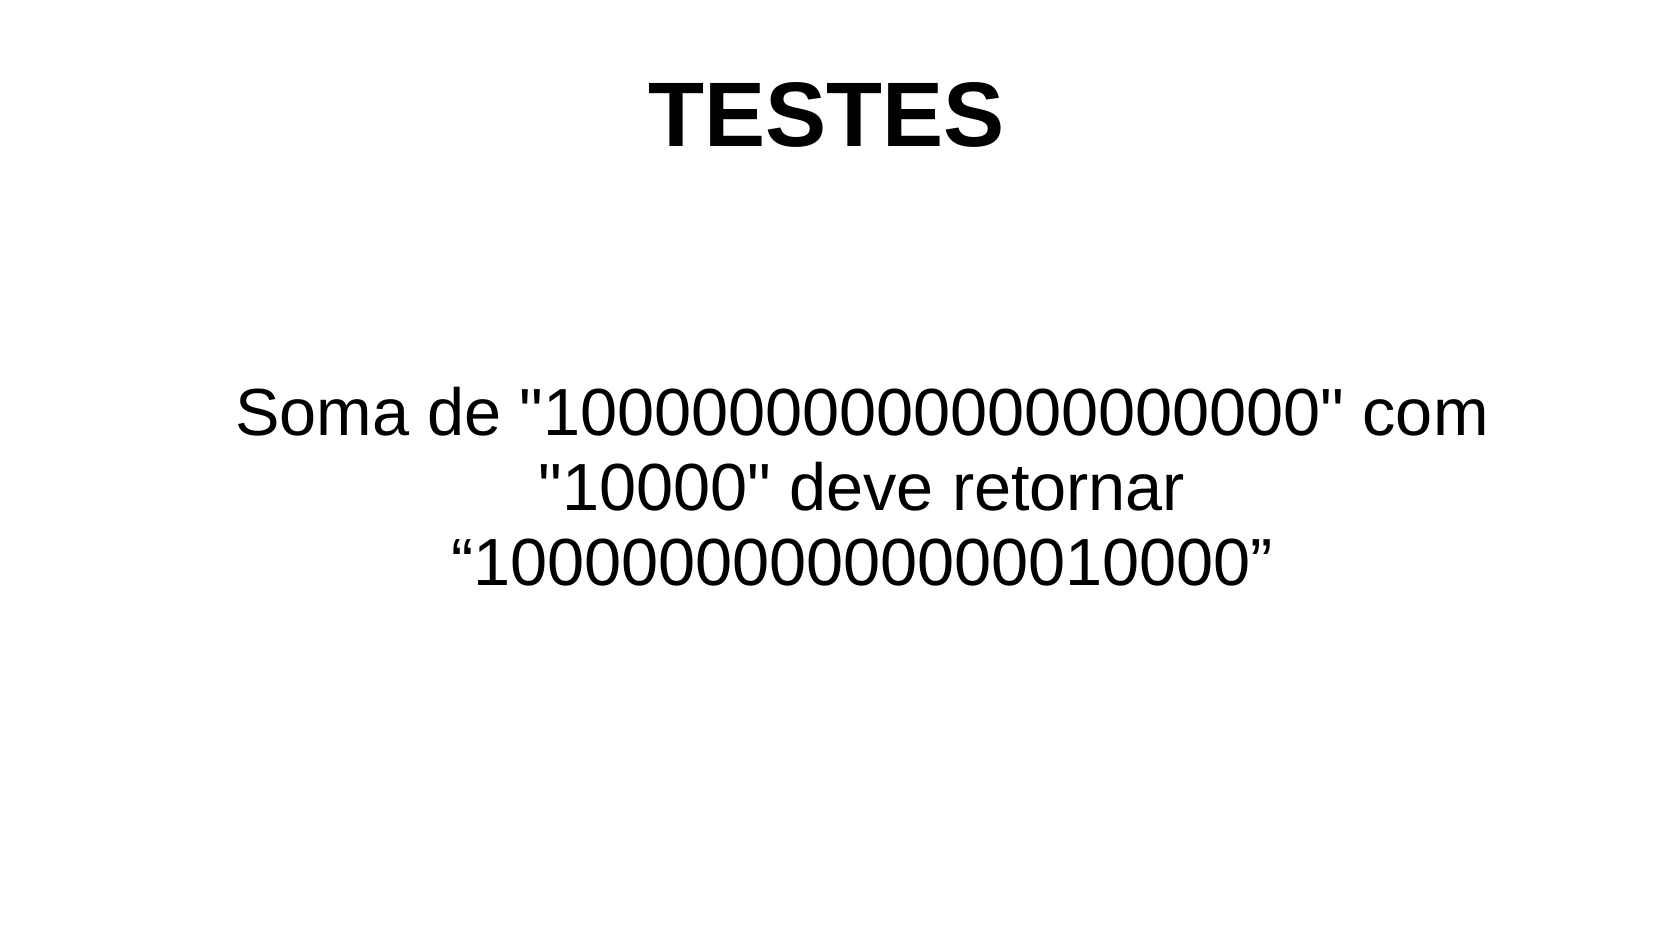

# TESTES
Soma de "100000000000000000000" com "10000" deve retornar “100000000000000010000”